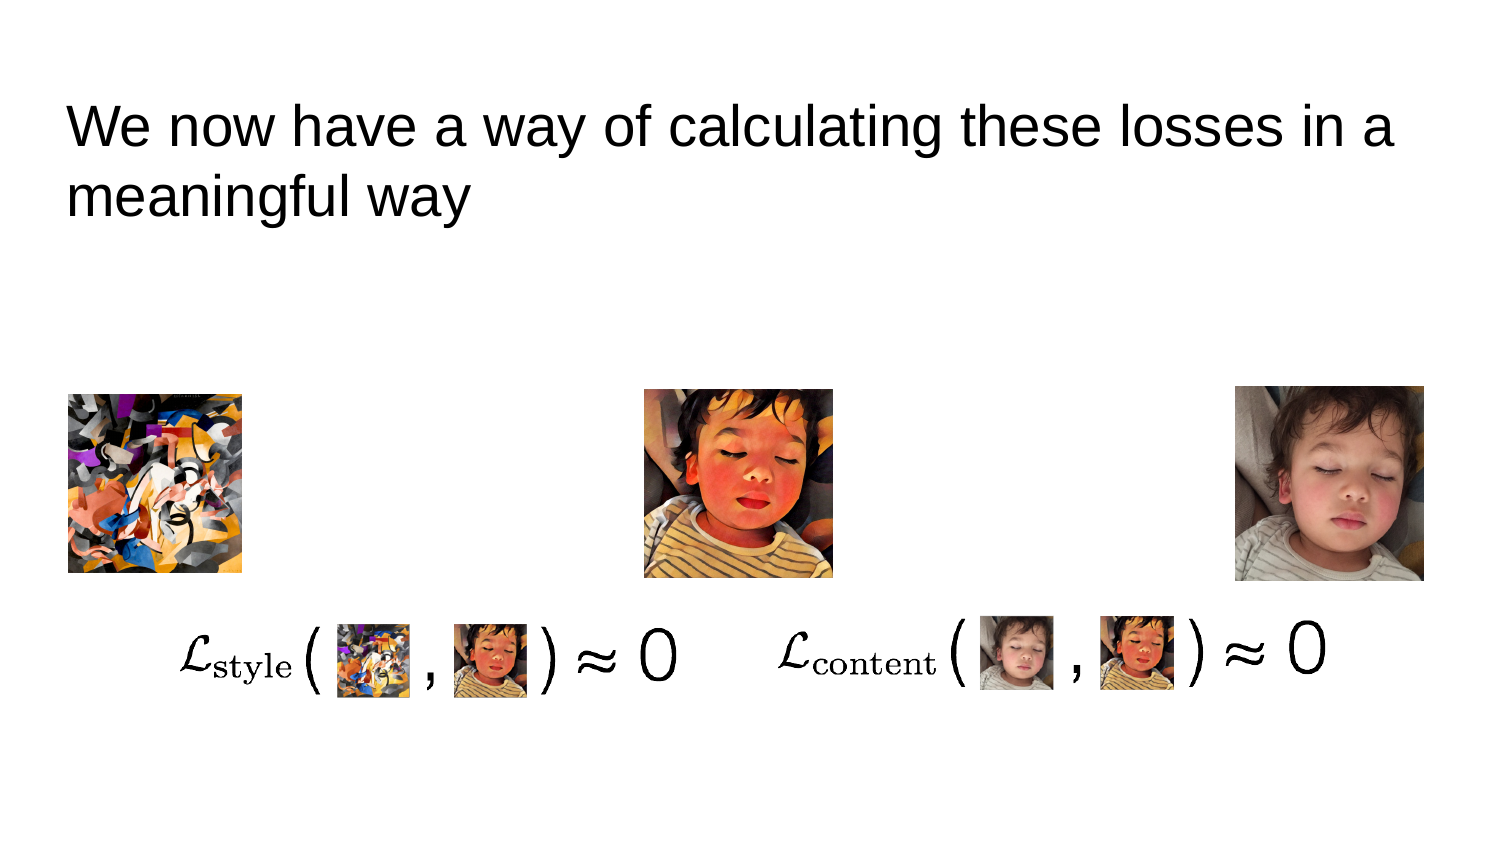

# We now have a way of calculating these losses in a meaningful way